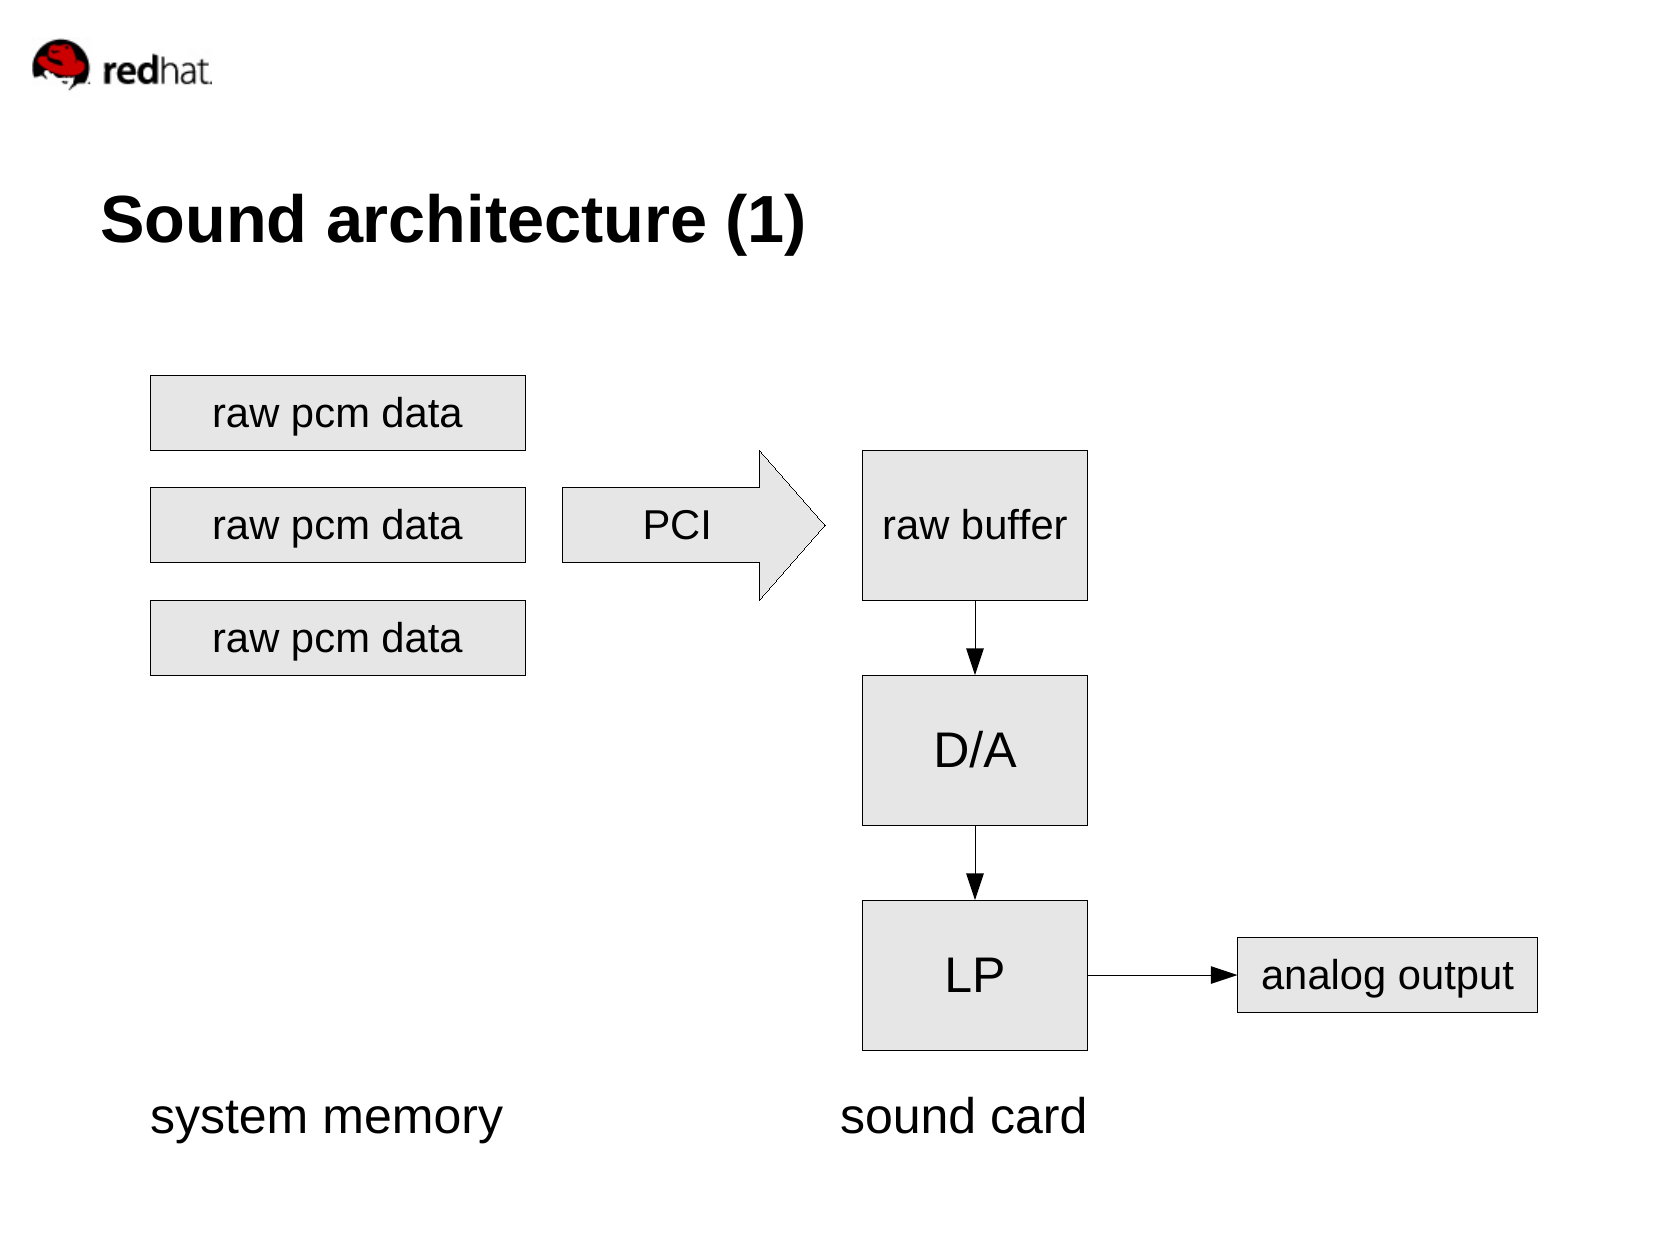

# Sound architecture (1)
raw pcm data
PCI
raw buffer
raw pcm data
raw pcm data
D/A
LP
analog output
system memory
sound card